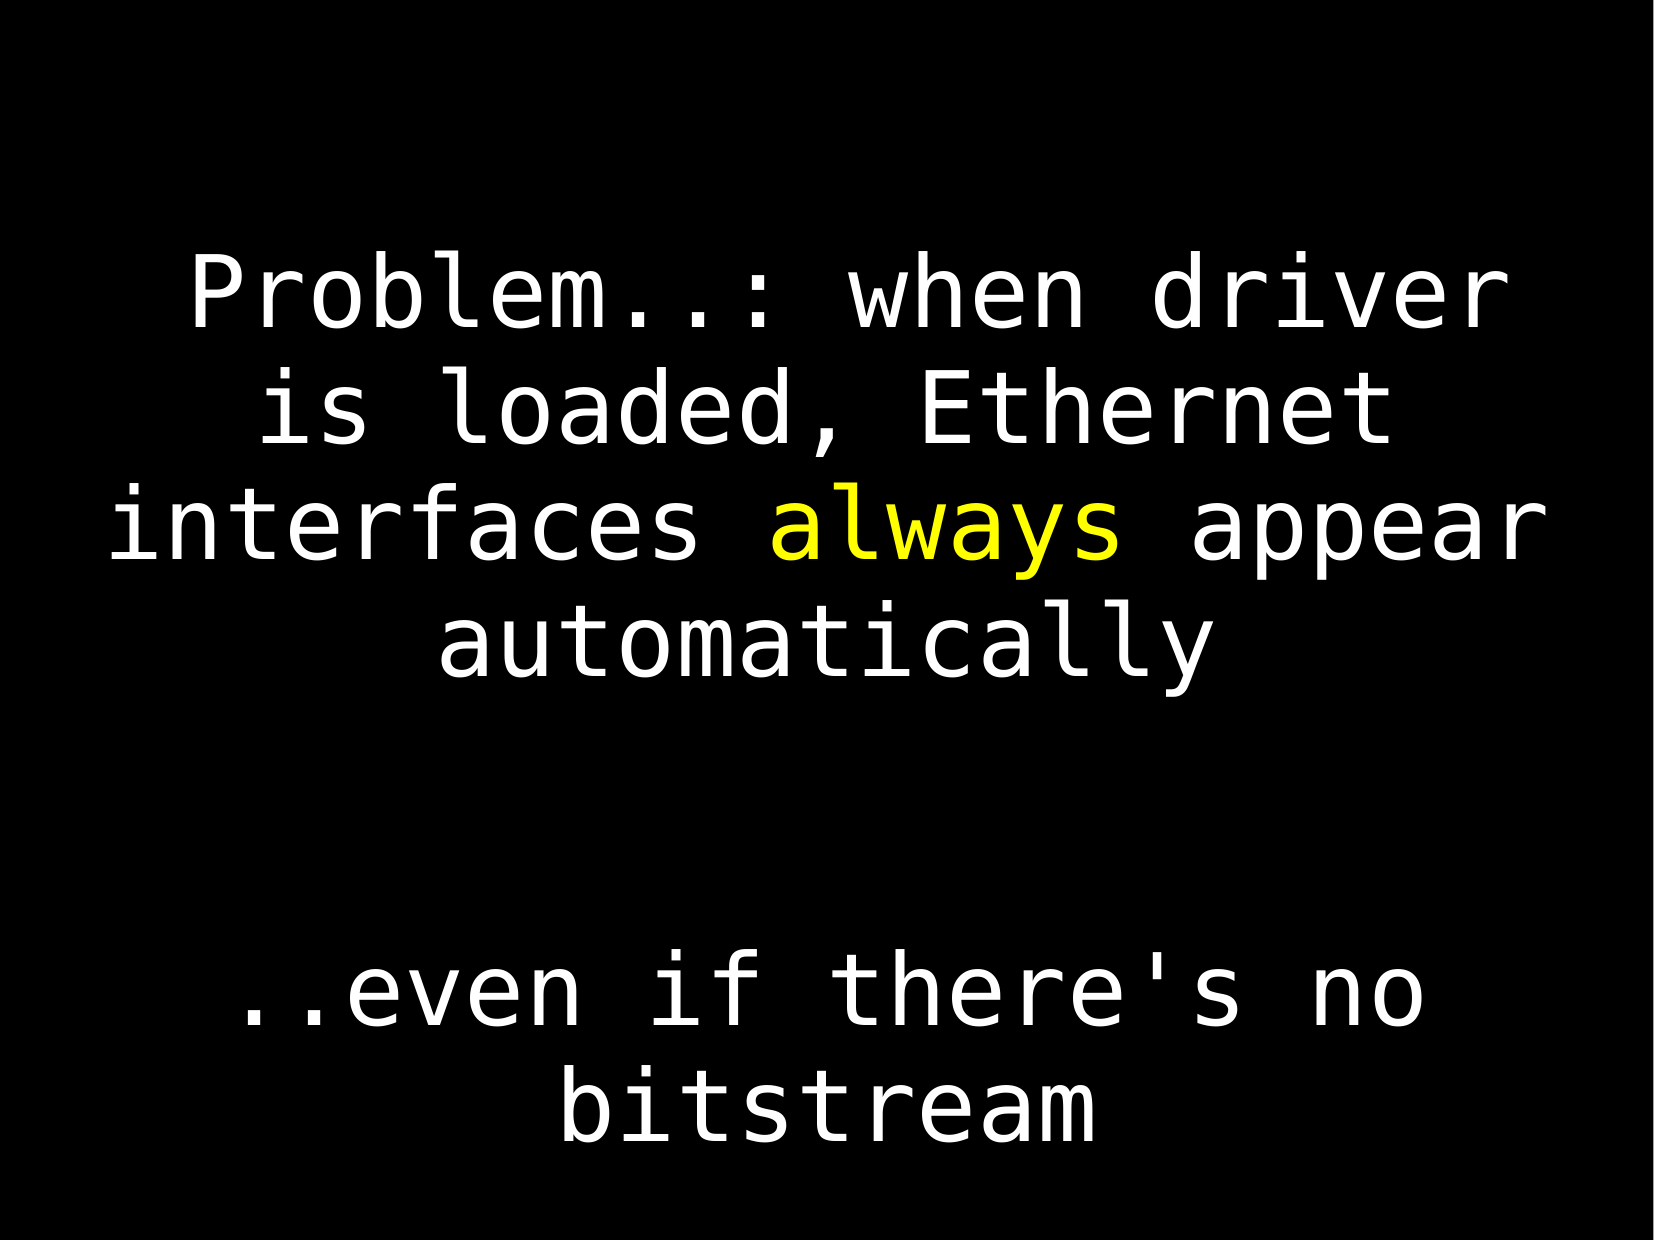

# Problem..: when driver is loaded, Ethernet interfaces always appear automatically
..even if there's no bitstream